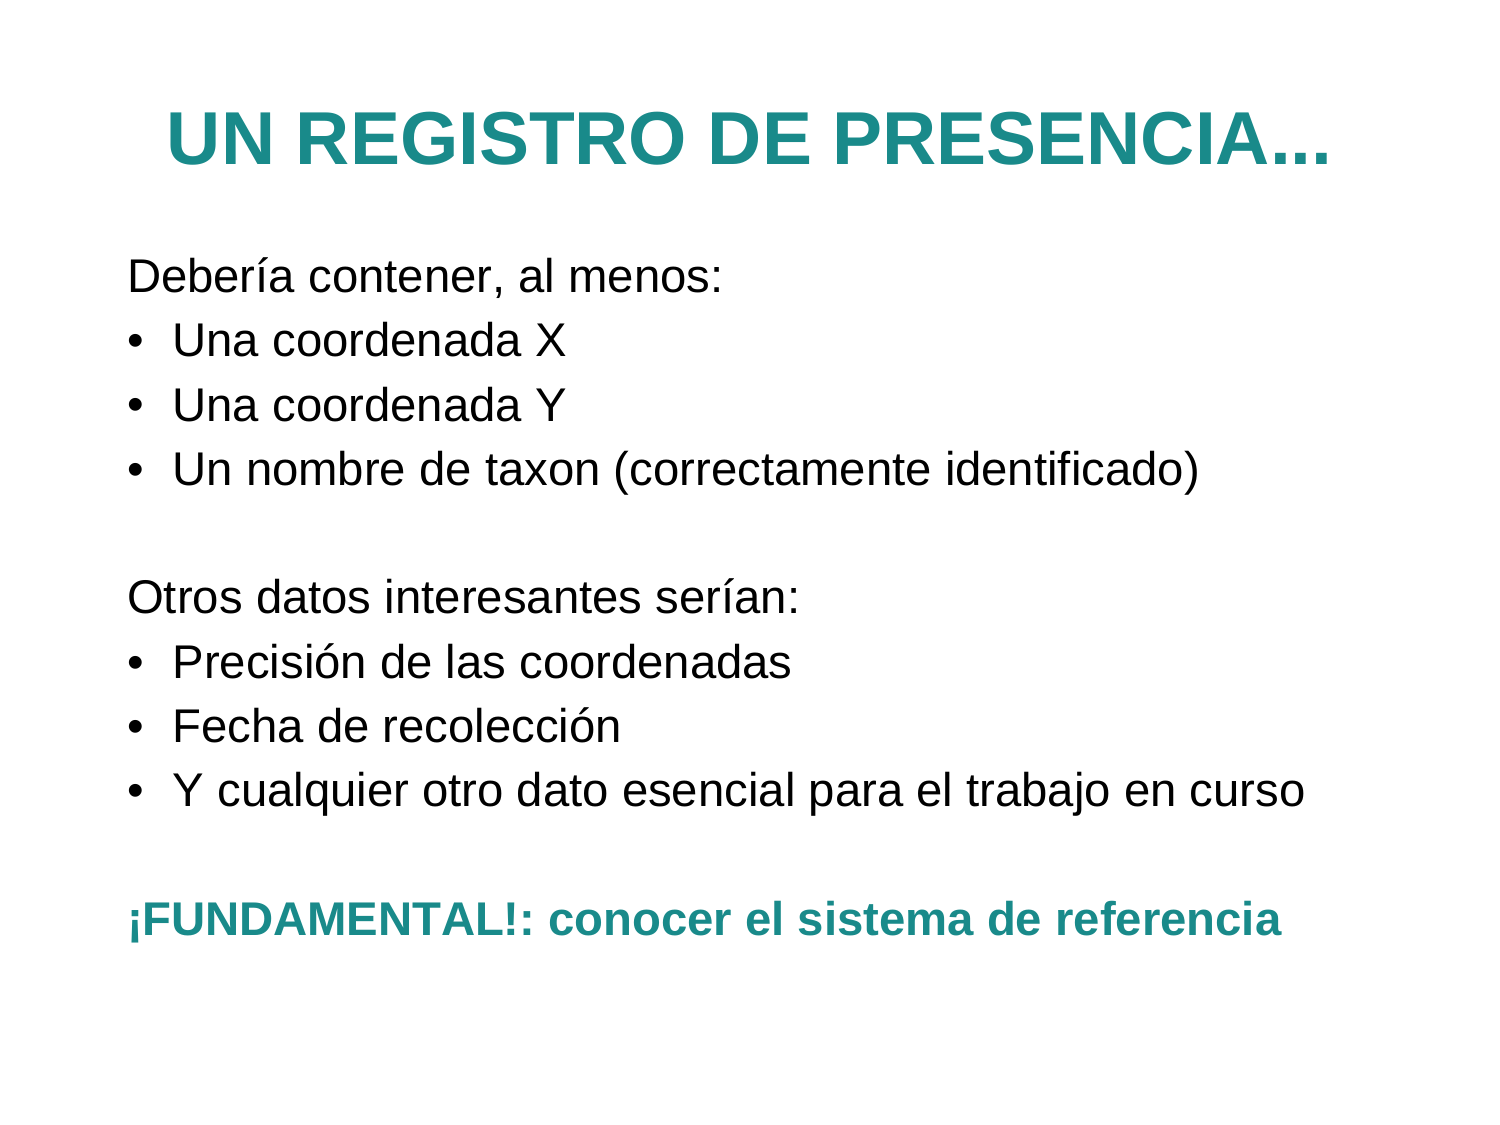

# UN REGISTRO DE PRESENCIA...
Debería contener, al menos:
Una coordenada X
Una coordenada Y
Un nombre de taxon (correctamente identificado)
Otros datos interesantes serían:
Precisión de las coordenadas
Fecha de recolección
Y cualquier otro dato esencial para el trabajo en curso
¡FUNDAMENTAL!: conocer el sistema de referencia